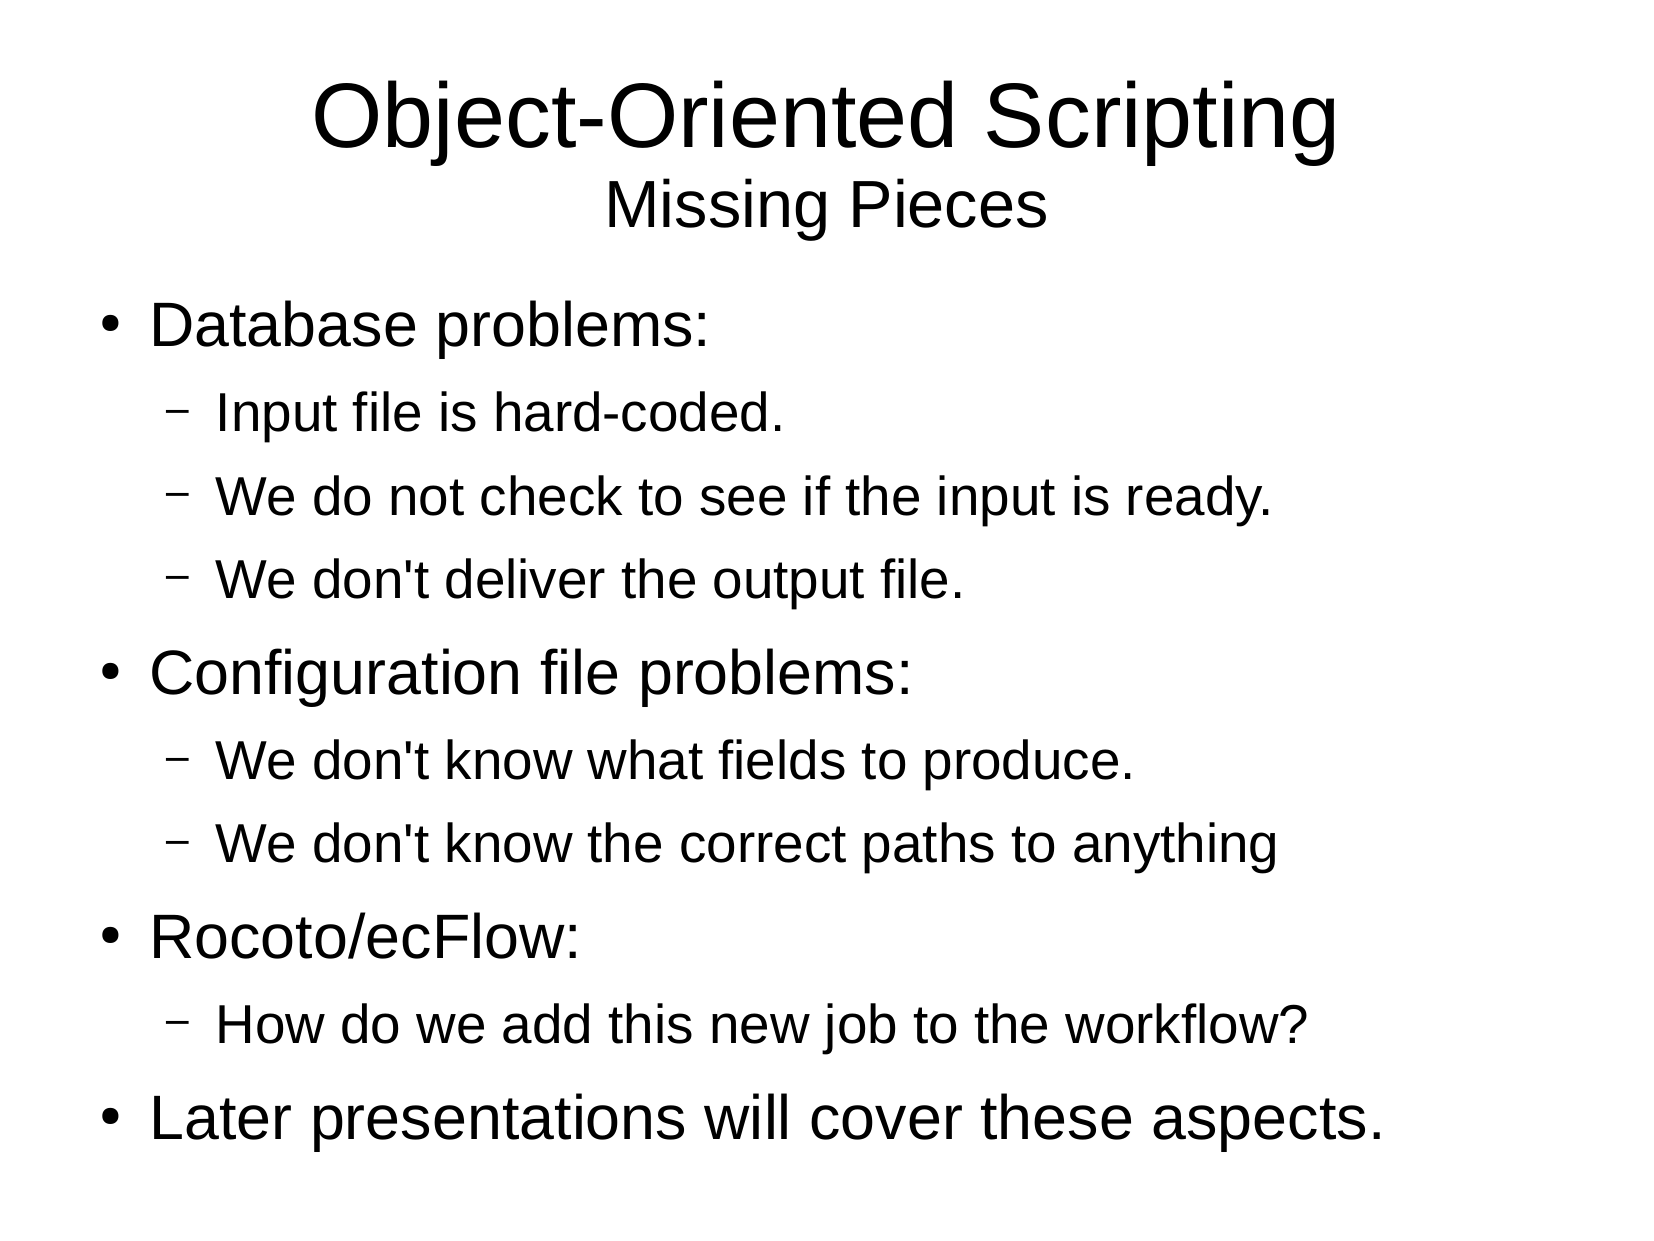

# Object-Oriented Scripting Missing Pieces
Database problems:
Input file is hard-coded.
We do not check to see if the input is ready.
We don't deliver the output file.
Configuration file problems:
We don't know what fields to produce.
We don't know the correct paths to anything
Rocoto/ecFlow:
How do we add this new job to the workflow?
Later presentations will cover these aspects.